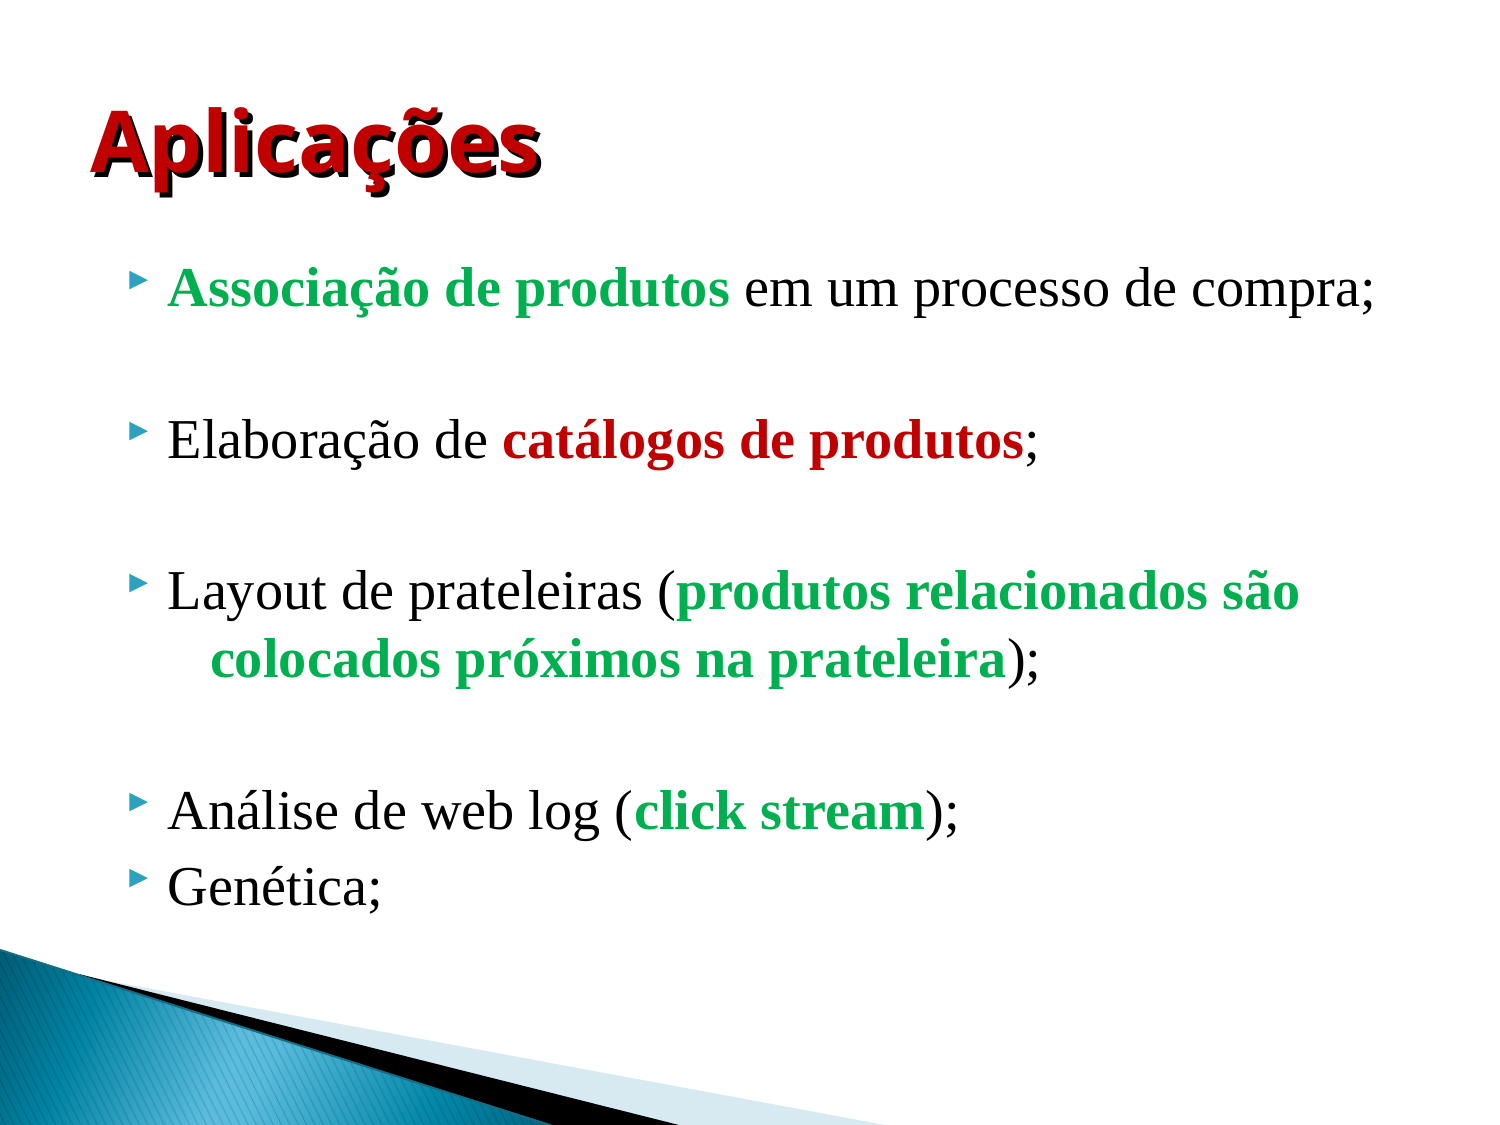

Aplicações
# Associação de produtos em um processo de compra;
Elaboração de catálogos de produtos;
Layout de prateleiras (produtos relacionados são colocados próximos na prateleira);
Análise de web log (click stream);
Genética;